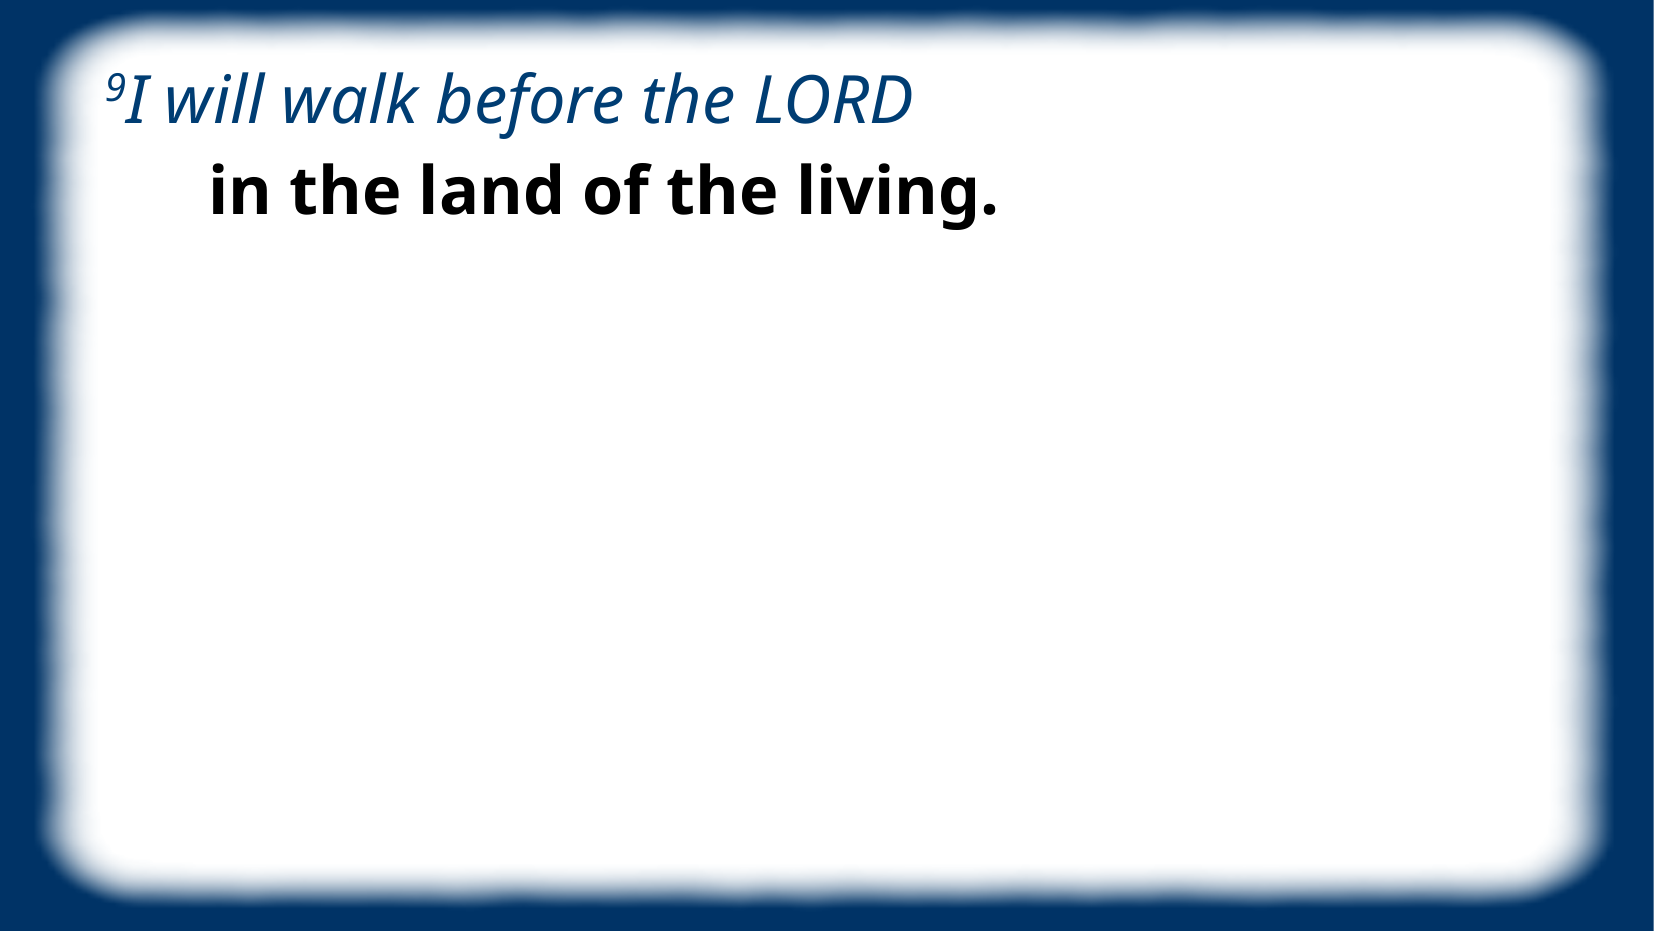

9I will walk before the LORD
 in the land of the living.